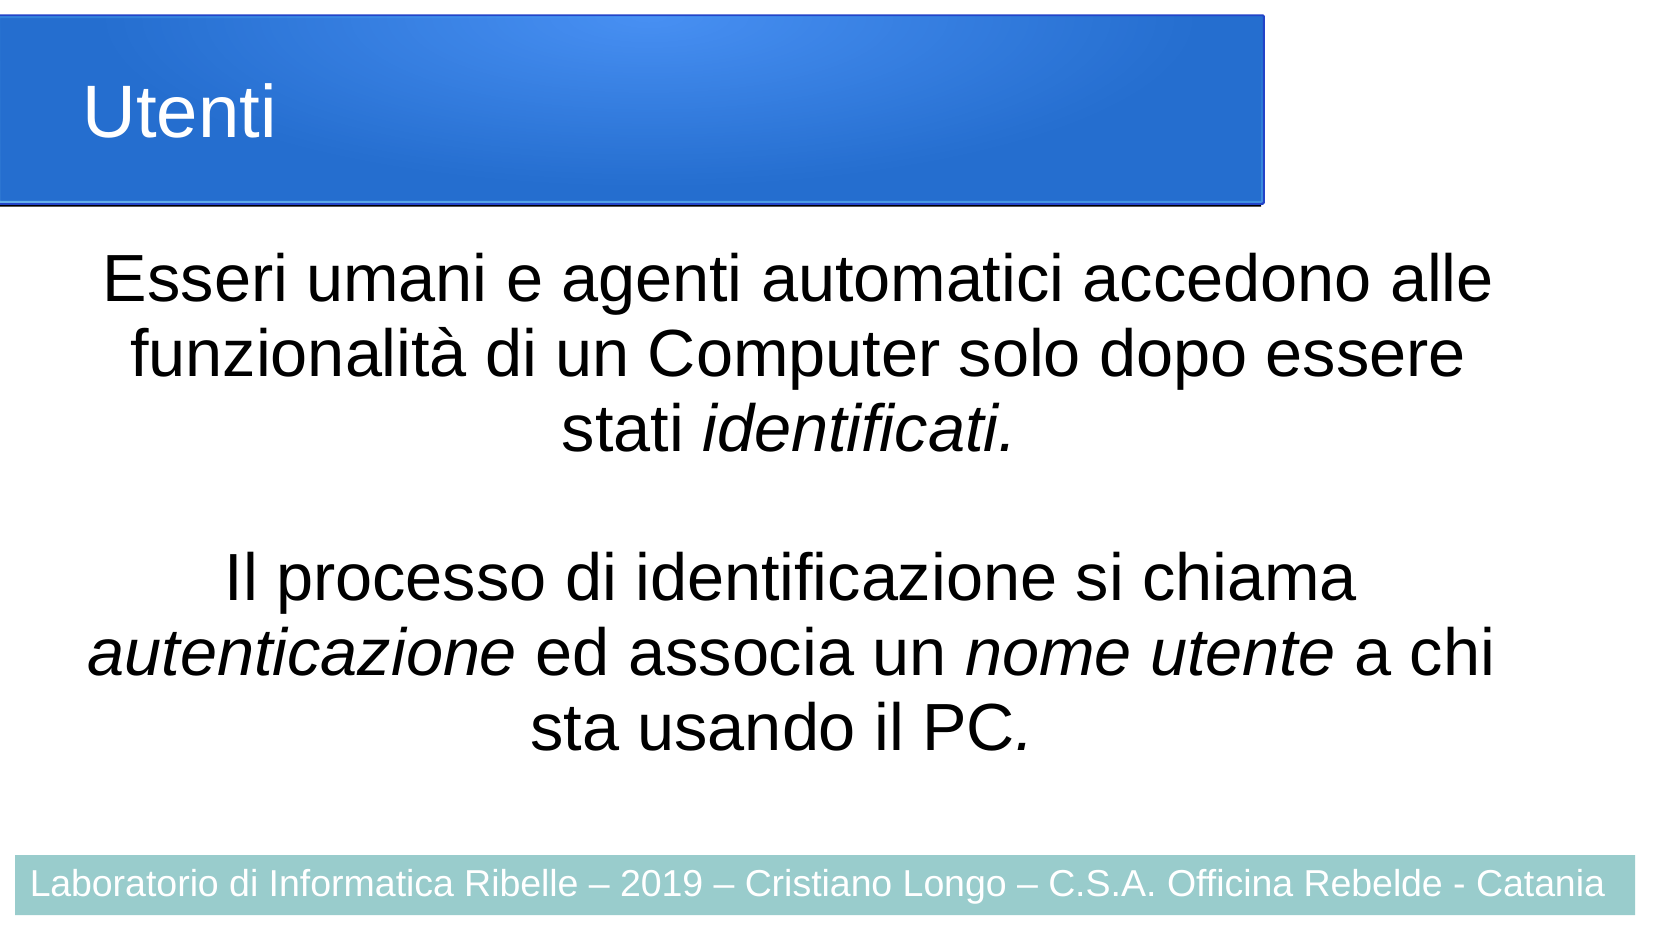

# Utenti
Esseri umani e agenti automatici accedono alle funzionalità di un Computer solo dopo essere stati identificati.
Il processo di identificazione si chiama autenticazione ed associa un nome utente a chi sta usando il PC.
Laboratorio di Informatica Ribelle – 2019 – Cristiano Longo – C.S.A. Officina Rebelde - Catania